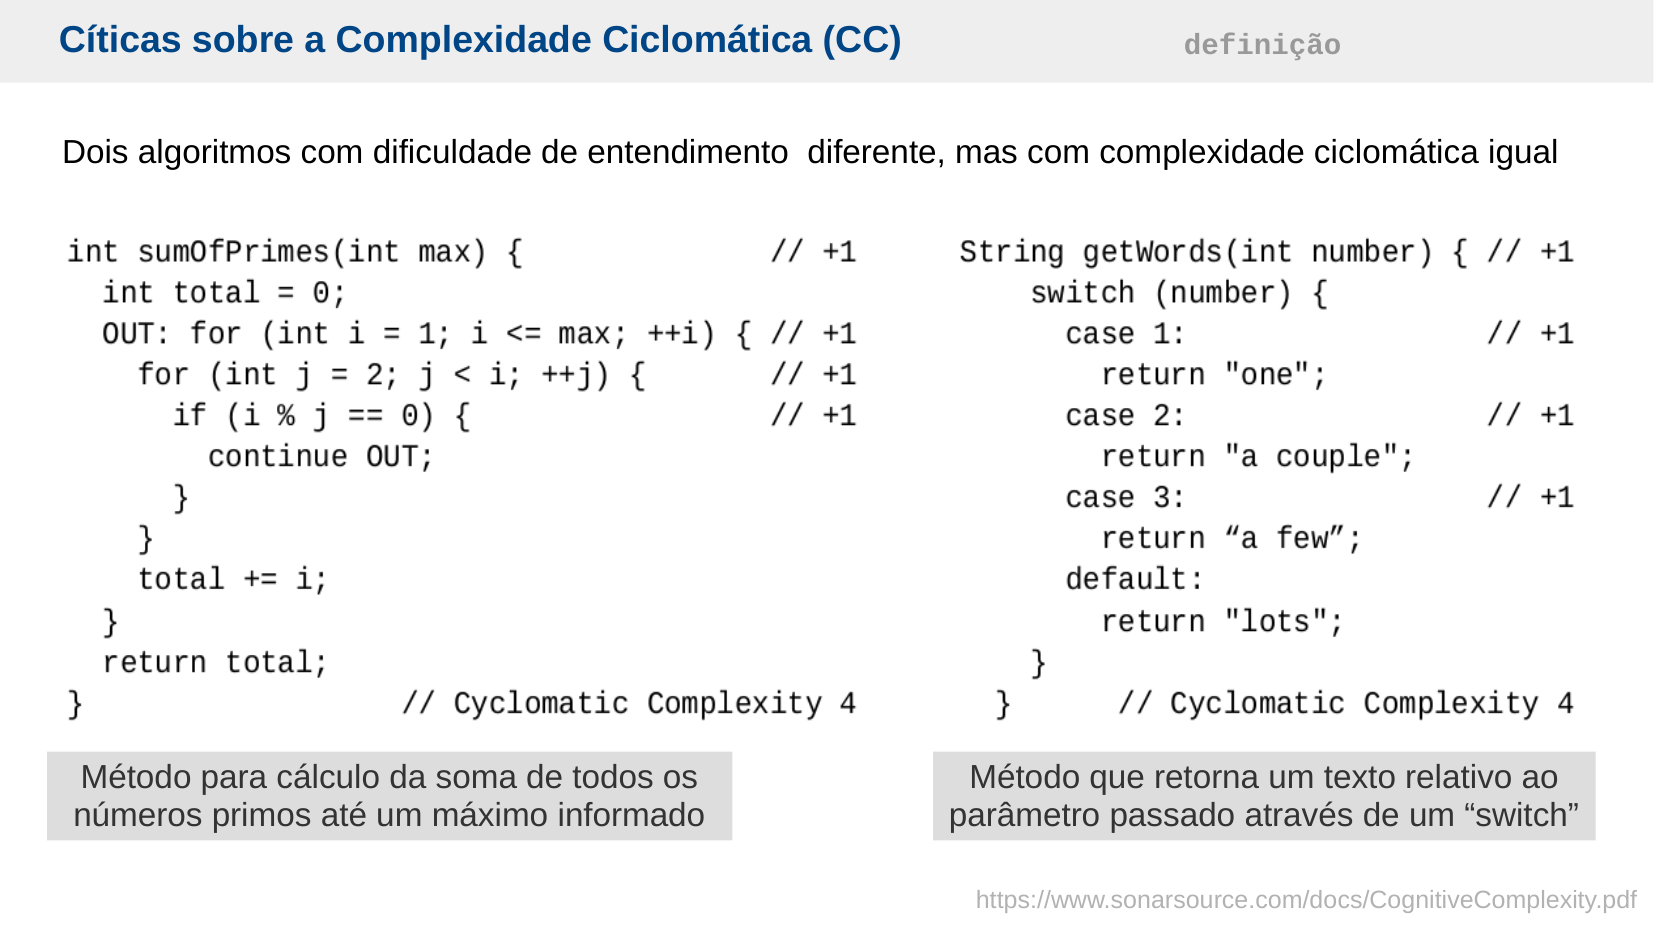

# Cíticas sobre a Complexidade Ciclomática (CC)
definição
Dois algoritmos com dificuldade de entendimento diferente, mas com complexidade ciclomática igual
Método para cálculo da soma de todos os números primos até um máximo informado
Método que retorna um texto relativo ao parâmetro passado através de um “switch”
https://www.sonarsource.com/docs/CognitiveComplexity.pdf